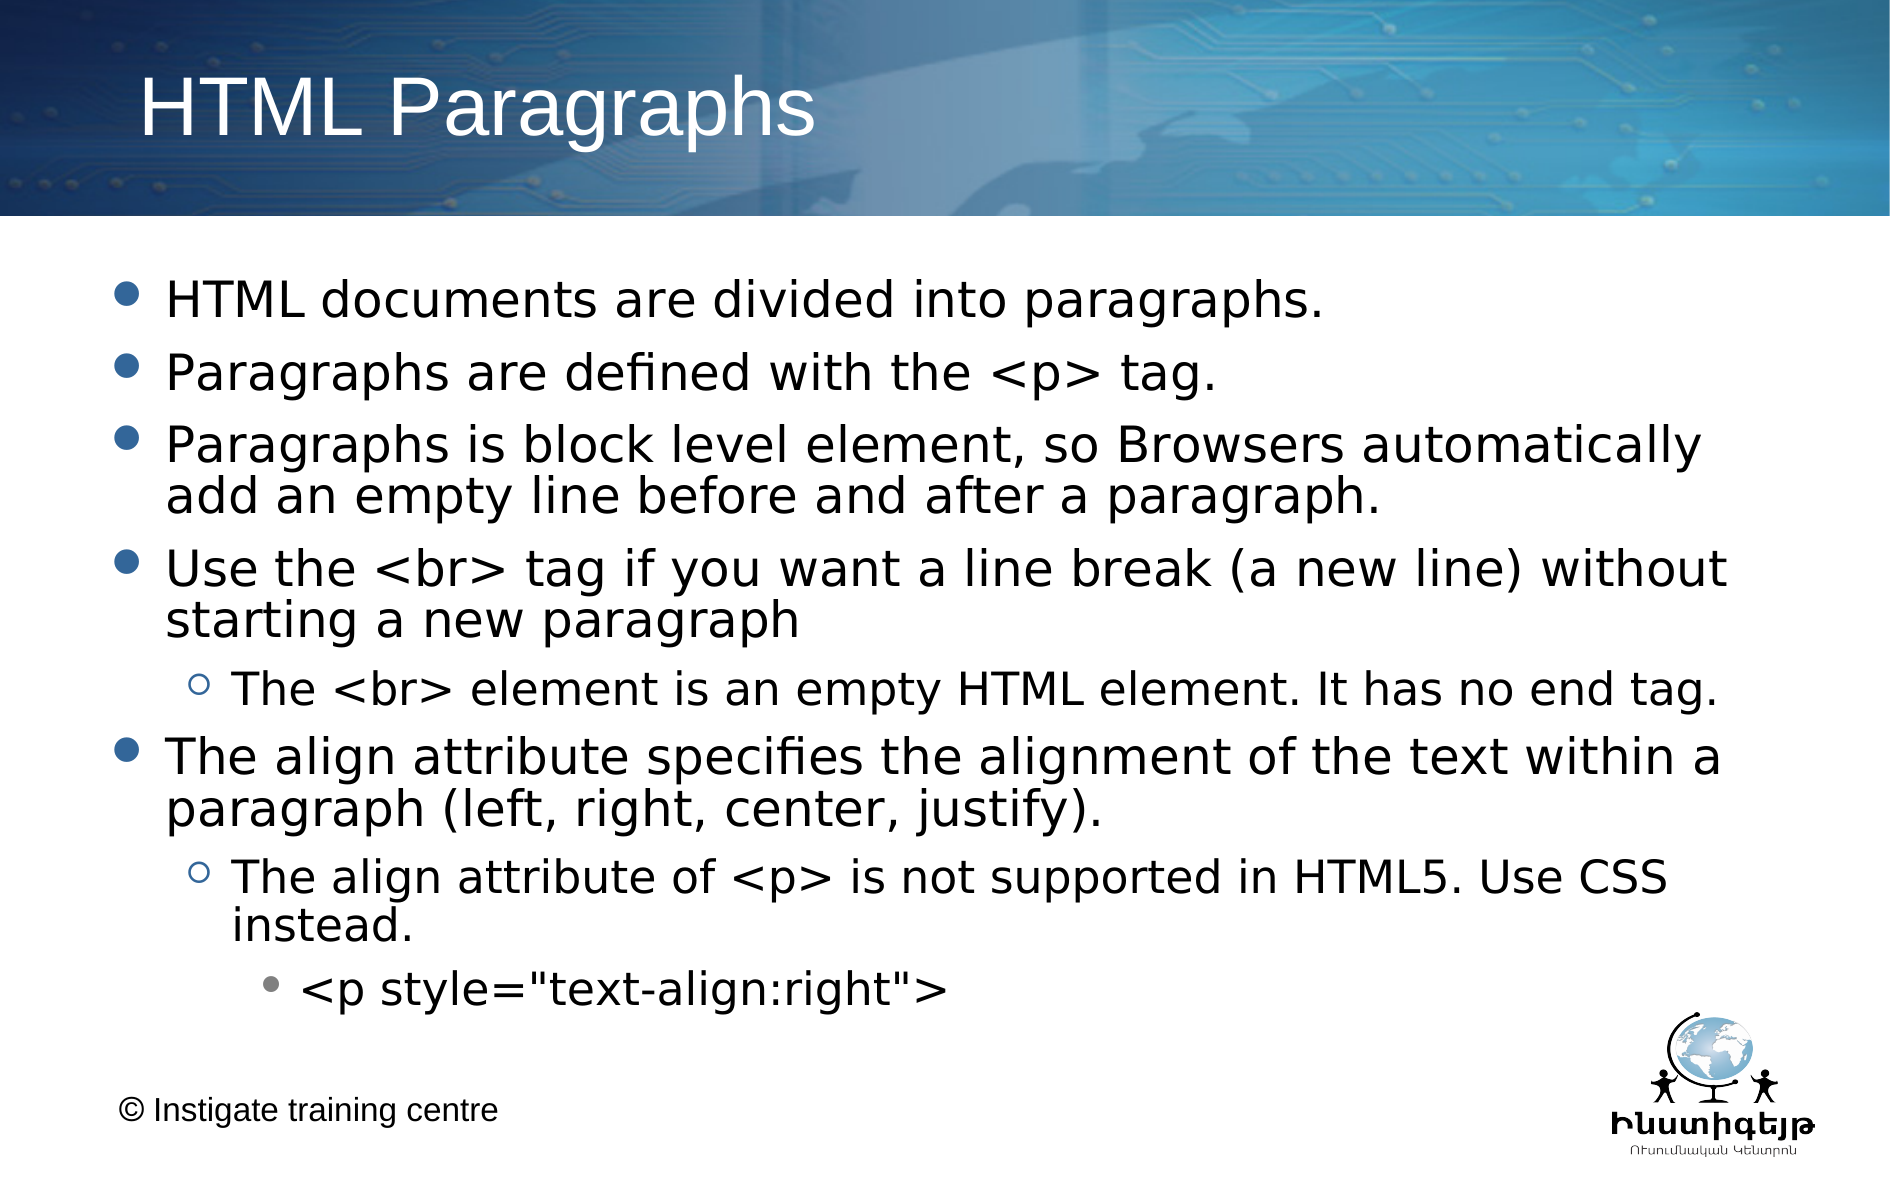

HTML Paragraphs
# HTML documents are divided into paragraphs.
Paragraphs are defined with the <p> tag.
Paragraphs is block level element, so Browsers automatically add an empty line before and after a paragraph.
Use the <br> tag if you want a line break (a new line) without starting a new paragraph
The <br> element is an empty HTML element. It has no end tag.
The align attribute specifies the alignment of the text within a paragraph (left, right, center, justify).
The align attribute of <p> is not supported in HTML5. Use CSS instead.
<p style="text-align:right">